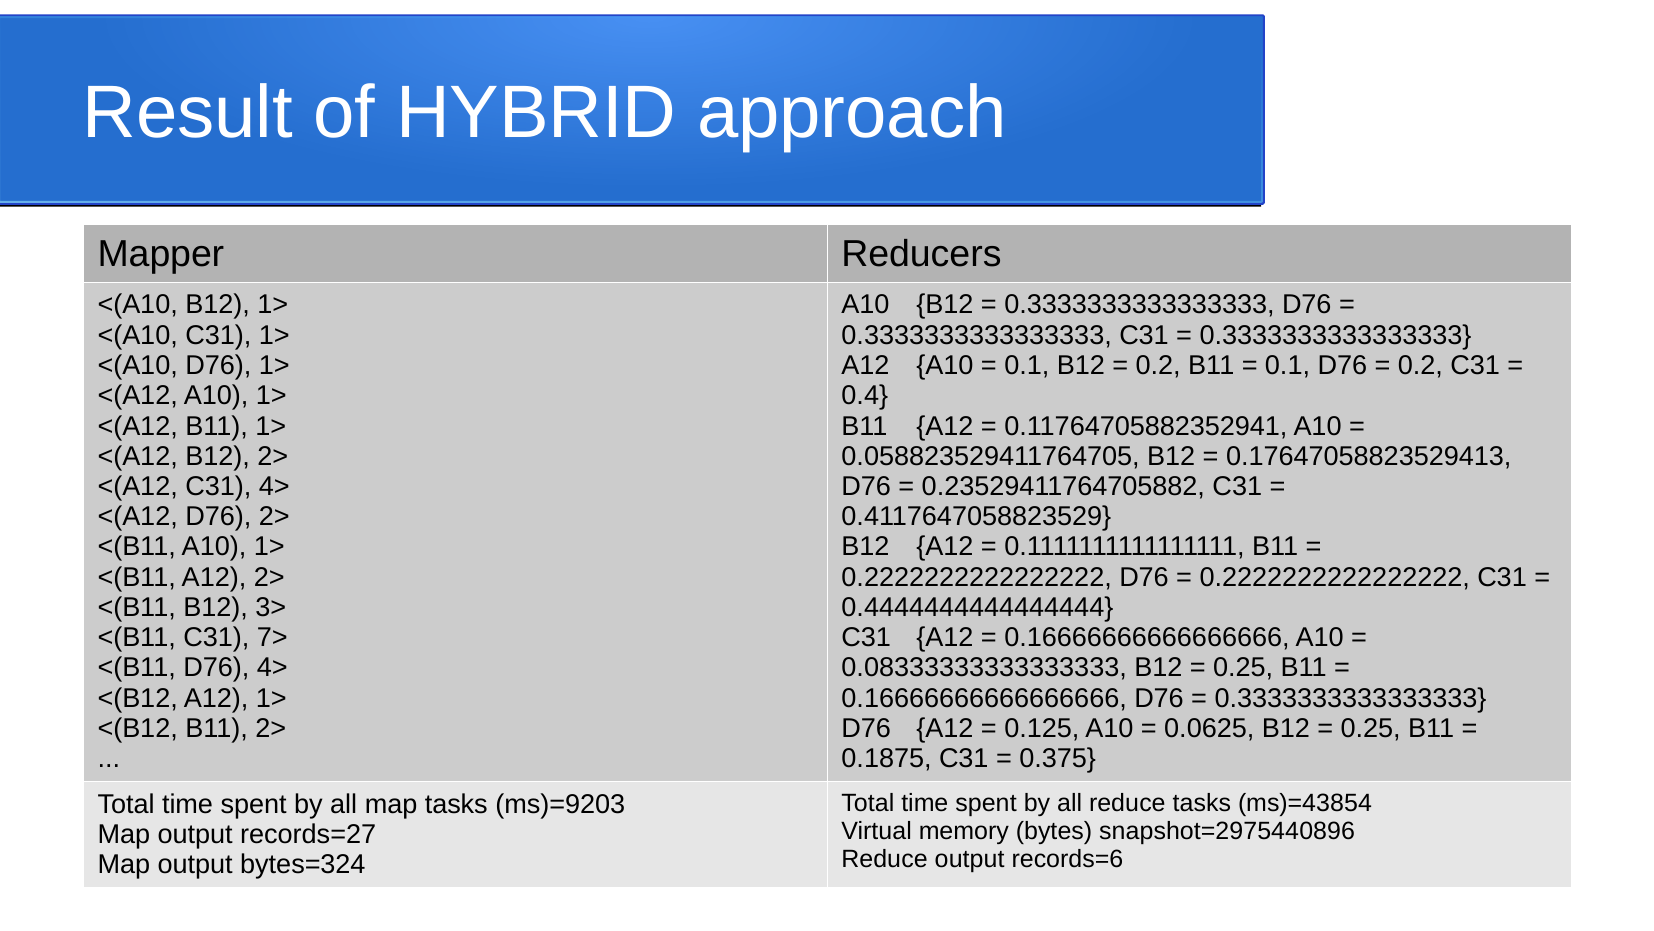

# Result of HYBRID approach
| Mapper | Reducers |
| --- | --- |
| <(A10, B12), 1> <(A10, C31), 1> <(A10, D76), 1> <(A12, A10), 1> <(A12, B11), 1> <(A12, B12), 2> <(A12, C31), 4> <(A12, D76), 2> <(B11, A10), 1> <(B11, A12), 2> <(B11, B12), 3> <(B11, C31), 7> <(B11, D76), 4> <(B12, A12), 1> <(B12, B11), 2> ... | A10 {B12 = 0.3333333333333333, D76 = 0.3333333333333333, C31 = 0.3333333333333333} A12 {A10 = 0.1, B12 = 0.2, B11 = 0.1, D76 = 0.2, C31 = 0.4} B11 {A12 = 0.11764705882352941, A10 = 0.058823529411764705, B12 = 0.17647058823529413, D76 = 0.23529411764705882, C31 = 0.4117647058823529} B12 {A12 = 0.1111111111111111, B11 = 0.2222222222222222, D76 = 0.2222222222222222, C31 = 0.4444444444444444} C31 {A12 = 0.16666666666666666, A10 = 0.08333333333333333, B12 = 0.25, B11 = 0.16666666666666666, D76 = 0.3333333333333333} D76 {A12 = 0.125, A10 = 0.0625, B12 = 0.25, B11 = 0.1875, C31 = 0.375} |
| Total time spent by all map tasks (ms)=9203 Map output records=27 Map output bytes=324 | Total time spent by all reduce tasks (ms)=43854 Virtual memory (bytes) snapshot=2975440896 Reduce output records=6 |